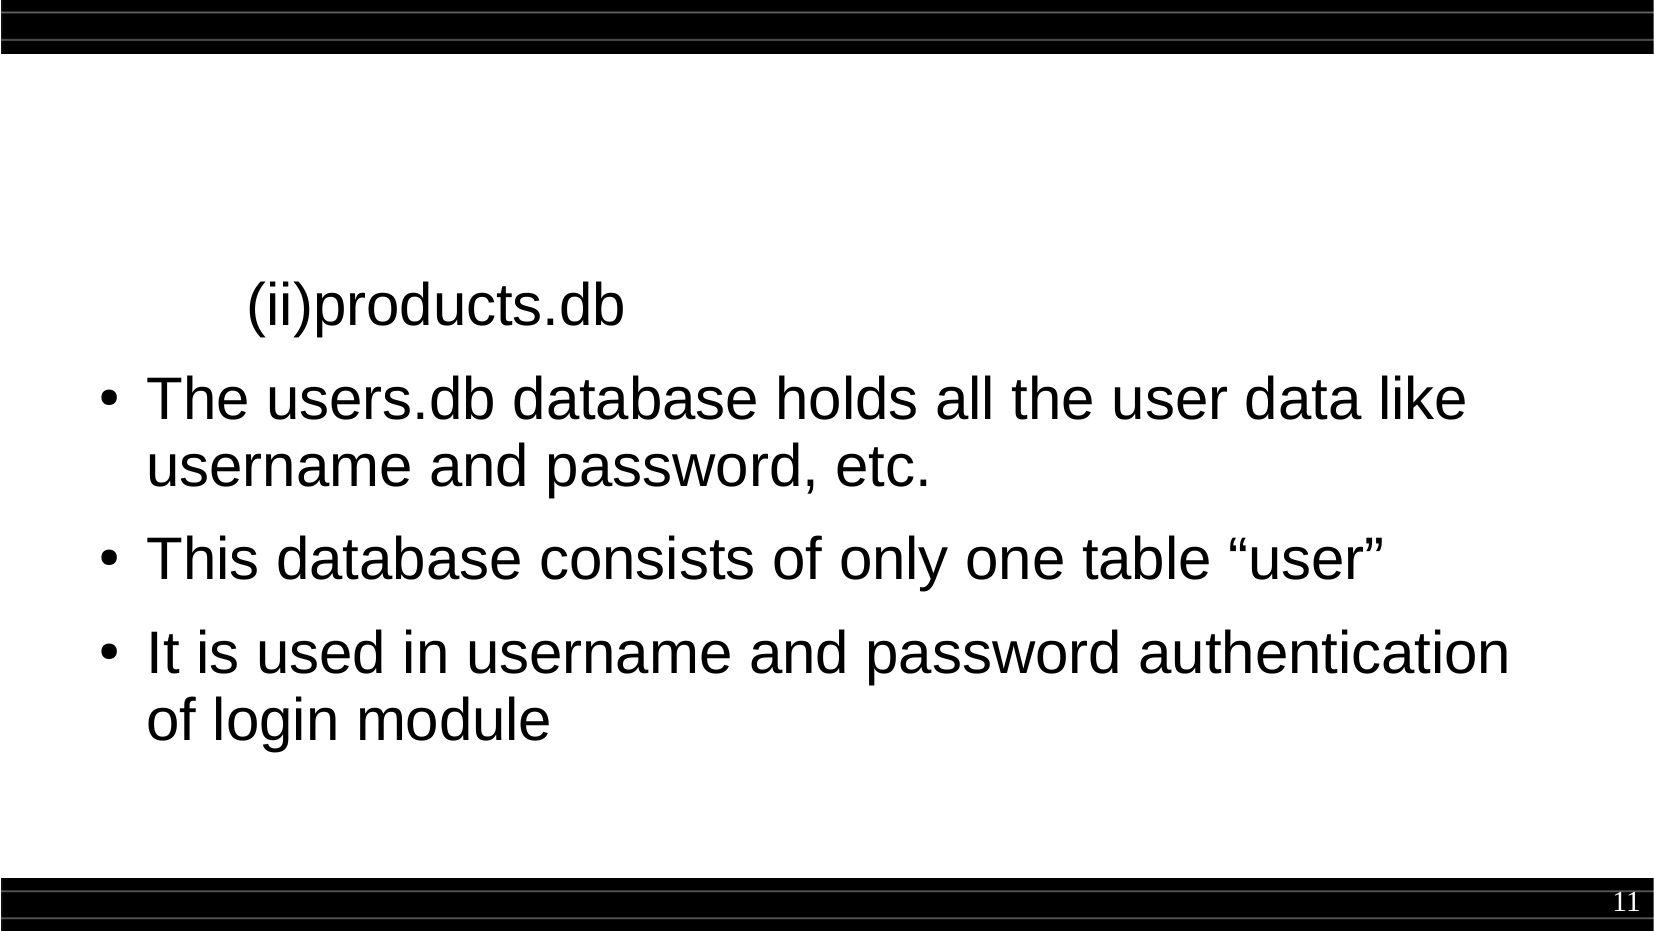

#
 (ii)products.db
The users.db database holds all the user data like username and password, etc.
This database consists of only one table “user”
It is used in username and password authentication of login module